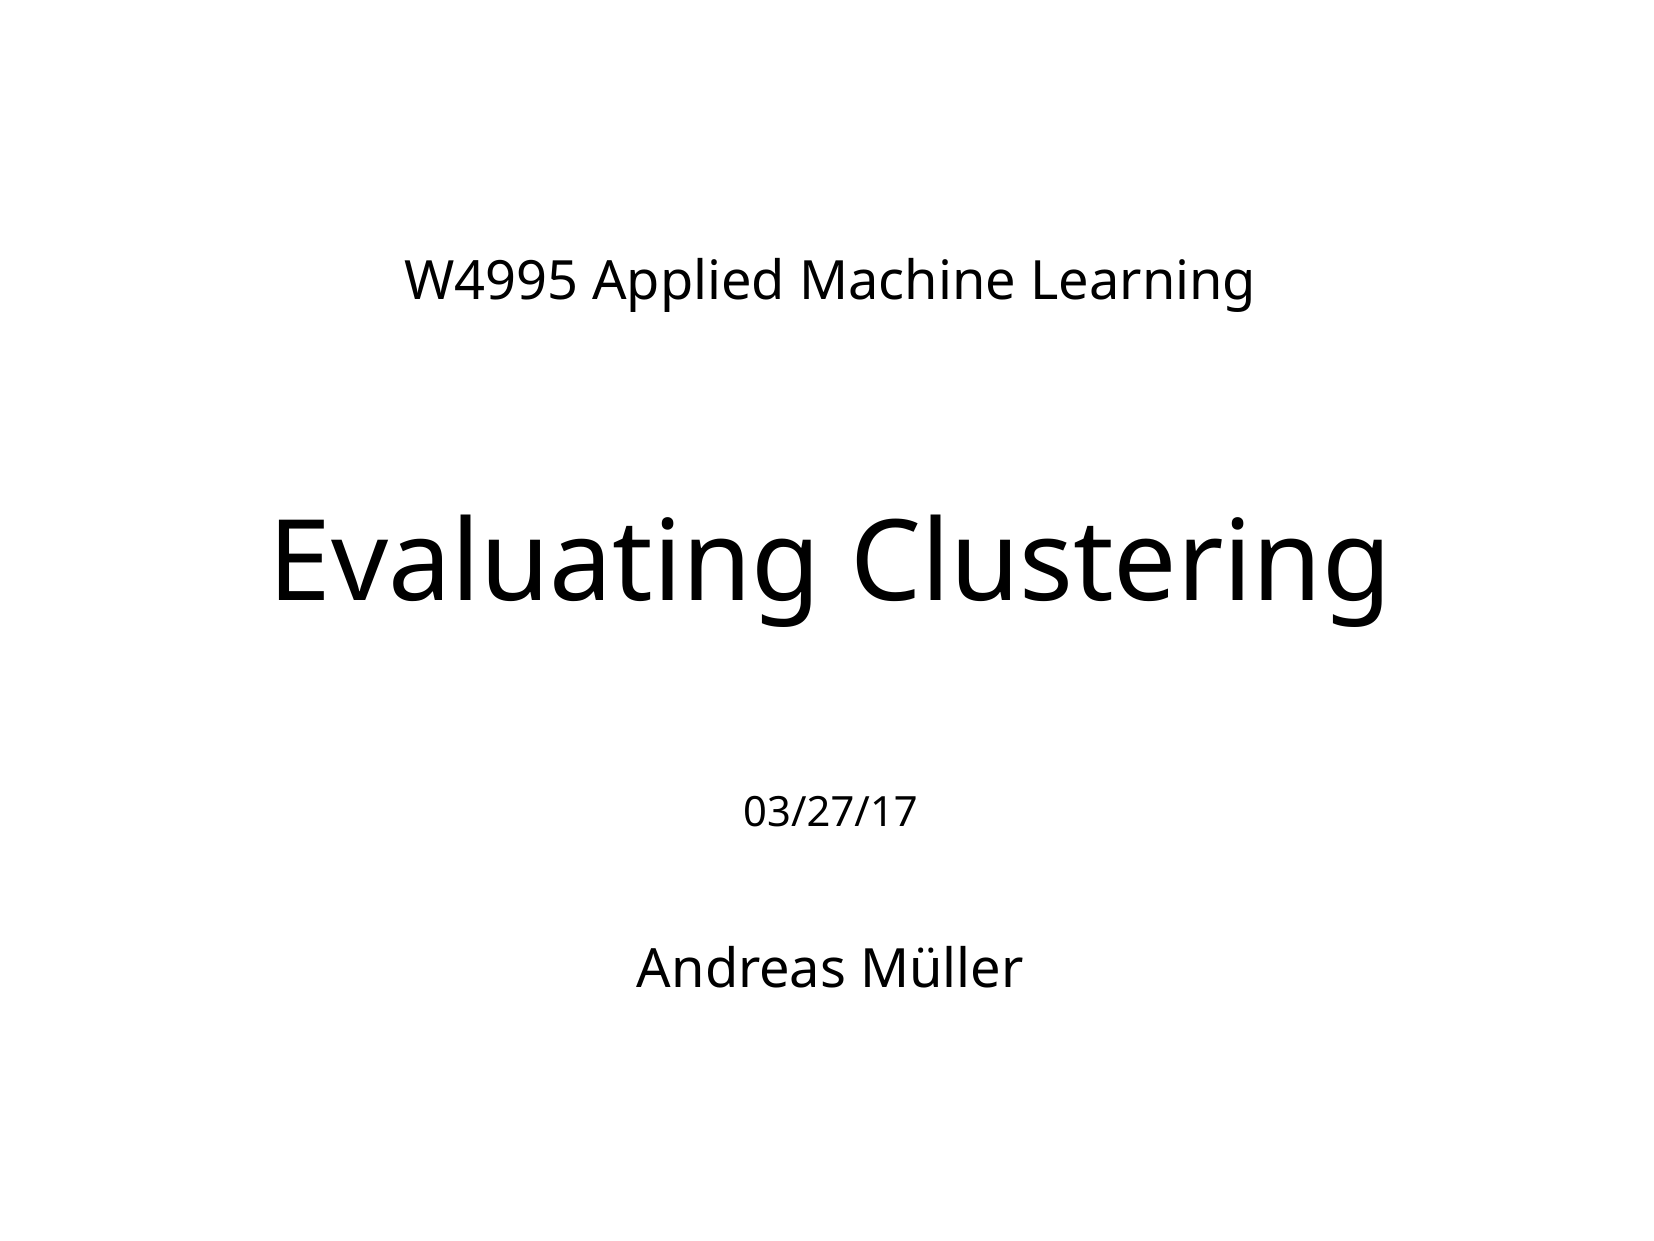

W4995 Applied Machine Learning
Evaluating Clustering
03/27/17
Andreas Müller